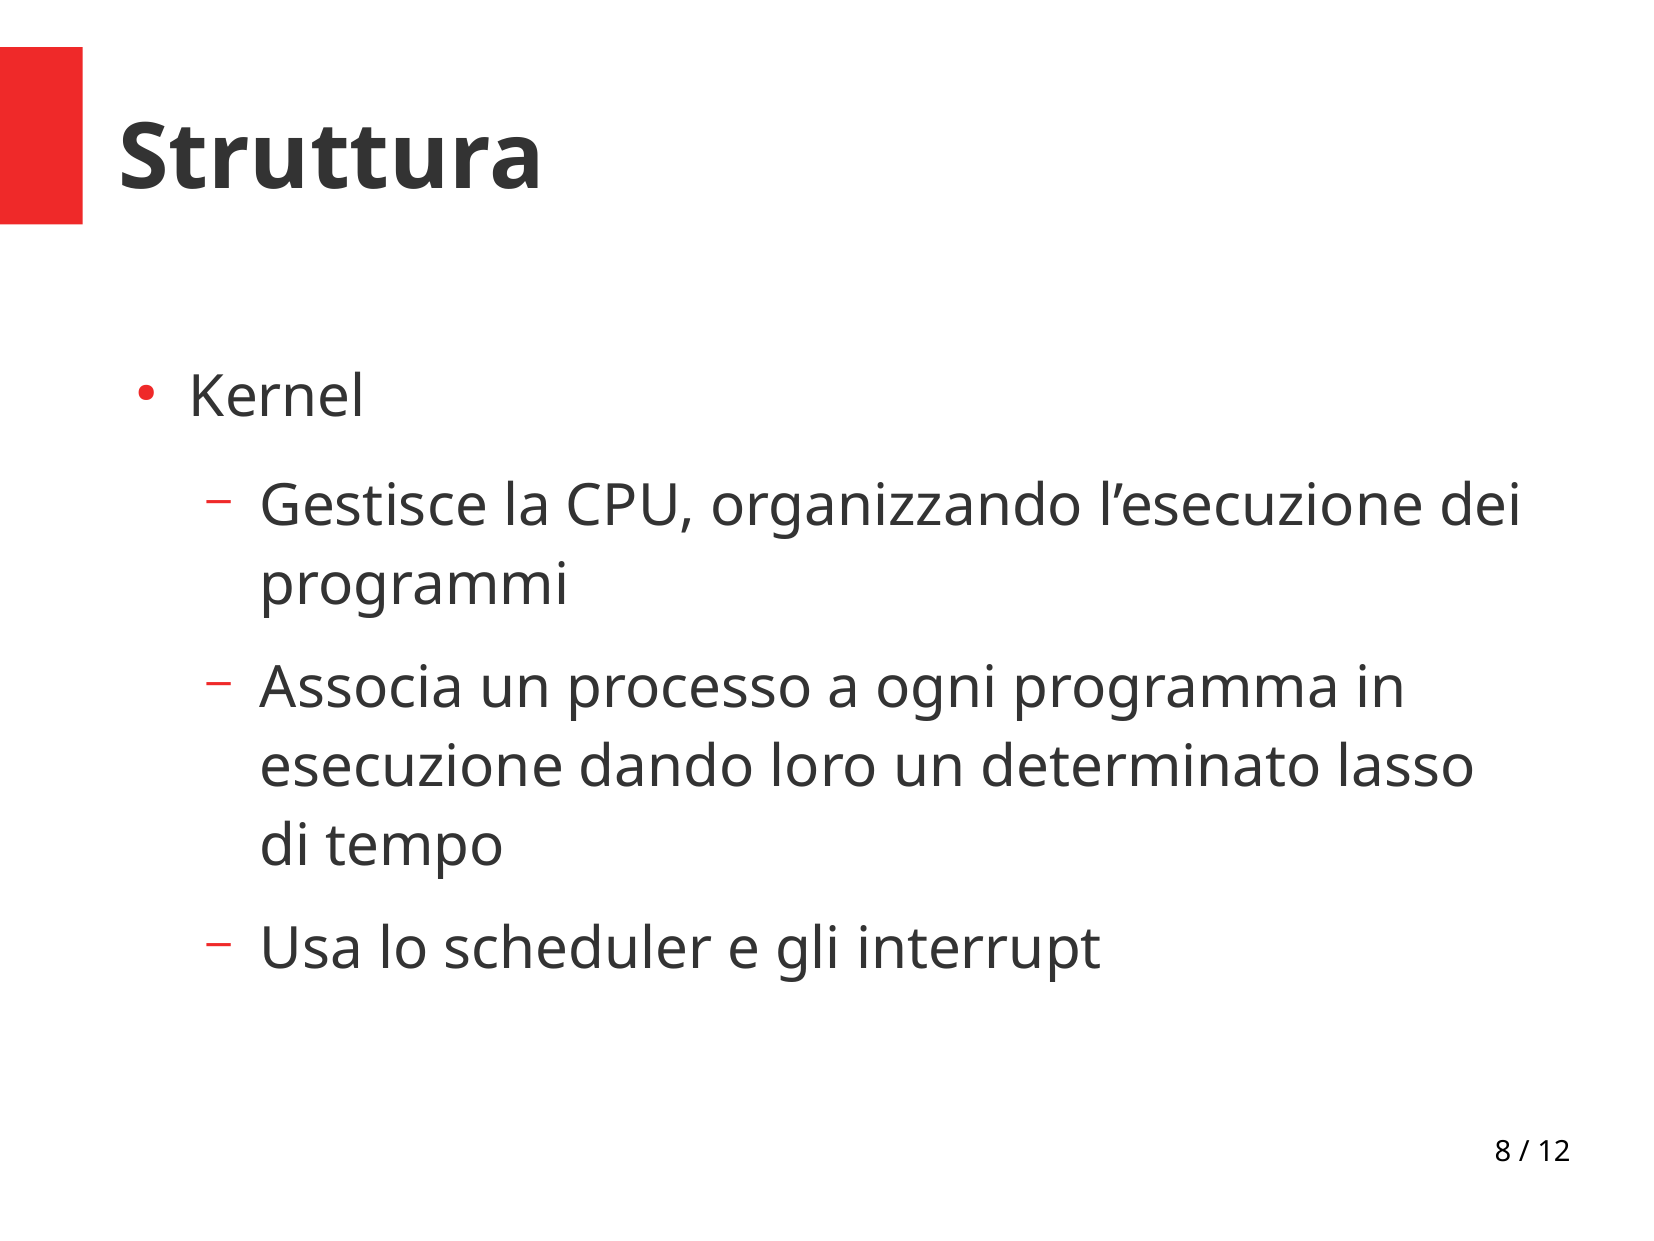

# Struttura
Kernel
Gestisce la CPU, organizzando l’esecuzione dei programmi
Associa un processo a ogni programma in esecuzione dando loro un determinato lasso di tempo
Usa lo scheduler e gli interrupt
8